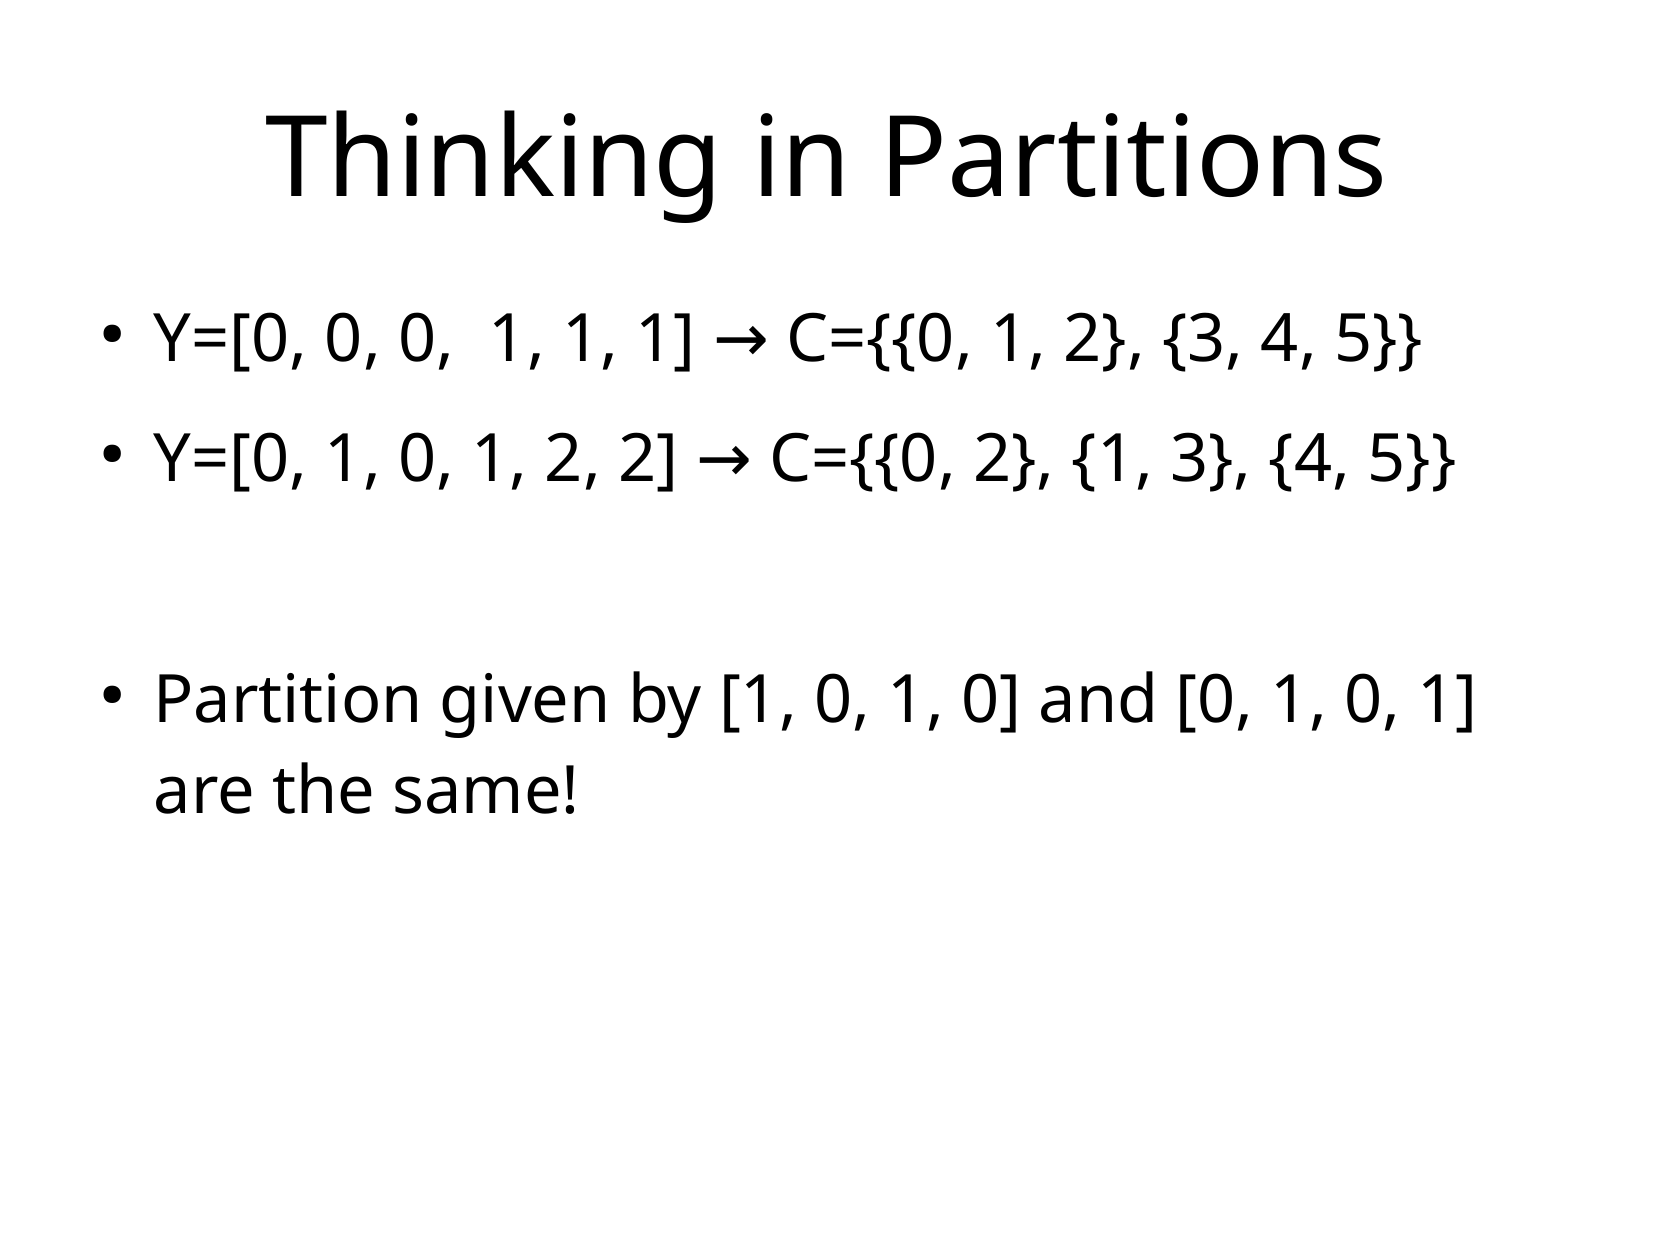

# Thinking in Partitions
Y=[0, 0, 0, 1, 1, 1] → C={{0, 1, 2}, {3, 4, 5}}
Y=[0, 1, 0, 1, 2, 2] → C={{0, 2}, {1, 3}, {4, 5}}
Partition given by [1, 0, 1, 0] and [0, 1, 0, 1] are the same!